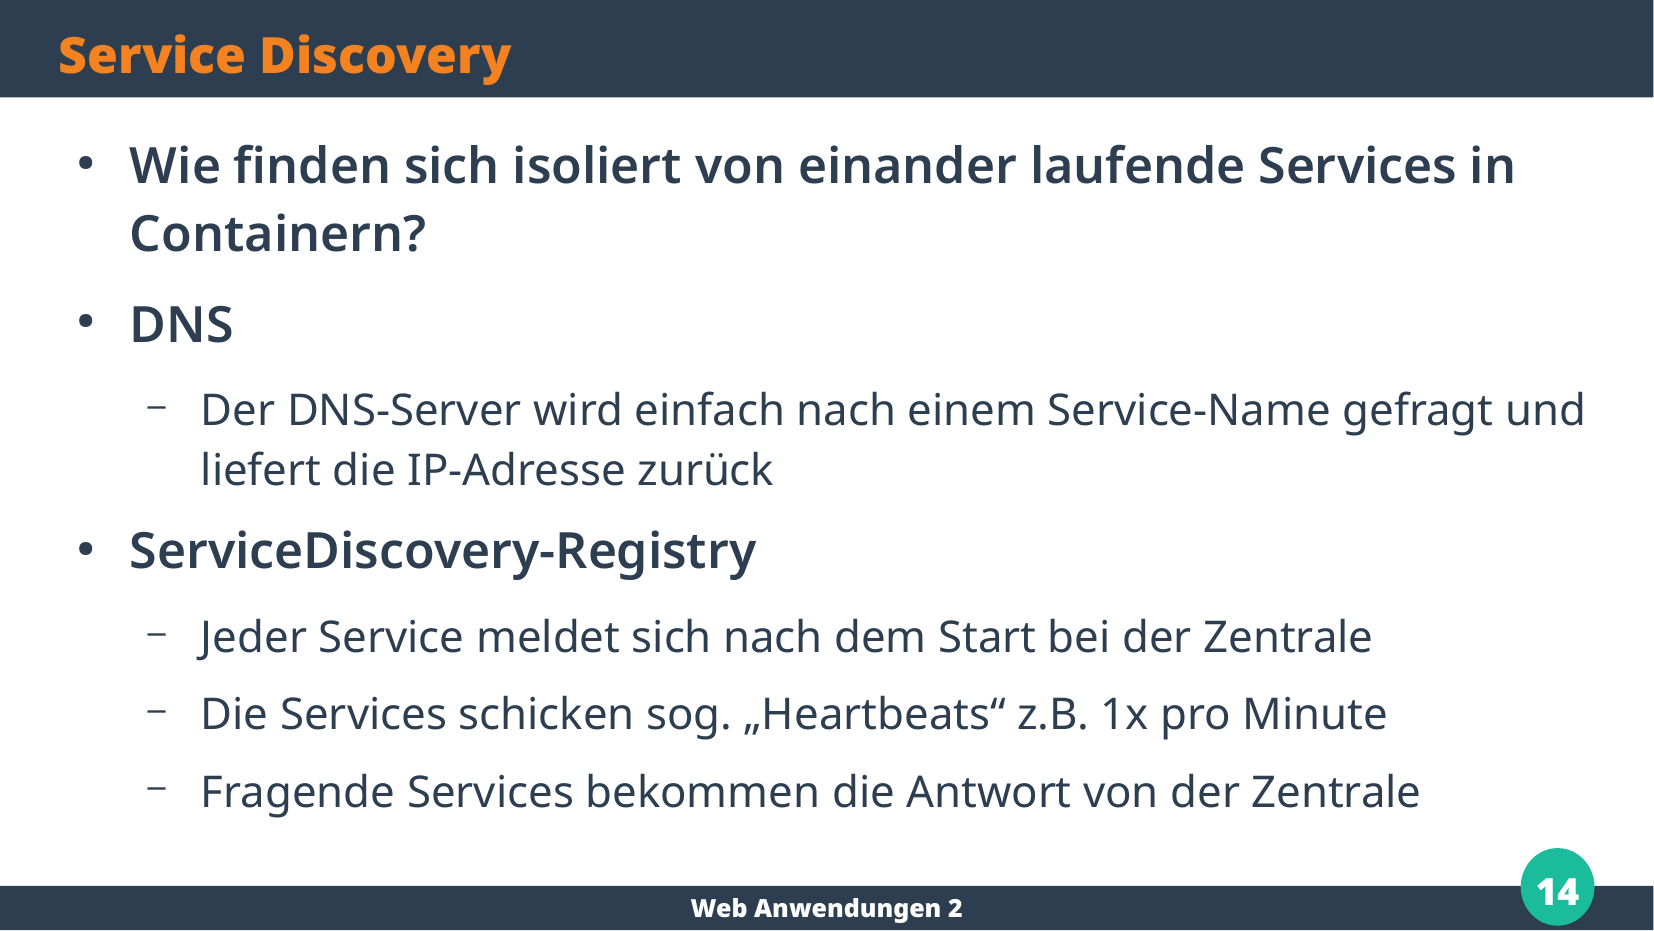

# Service Discovery
Wie finden sich isoliert von einander laufende Services in Containern?
DNS
Der DNS-Server wird einfach nach einem Service-Name gefragt und liefert die IP-Adresse zurück
ServiceDiscovery-Registry
Jeder Service meldet sich nach dem Start bei der Zentrale
Die Services schicken sog. „Heartbeats“ z.B. 1x pro Minute
Fragende Services bekommen die Antwort von der Zentrale
14